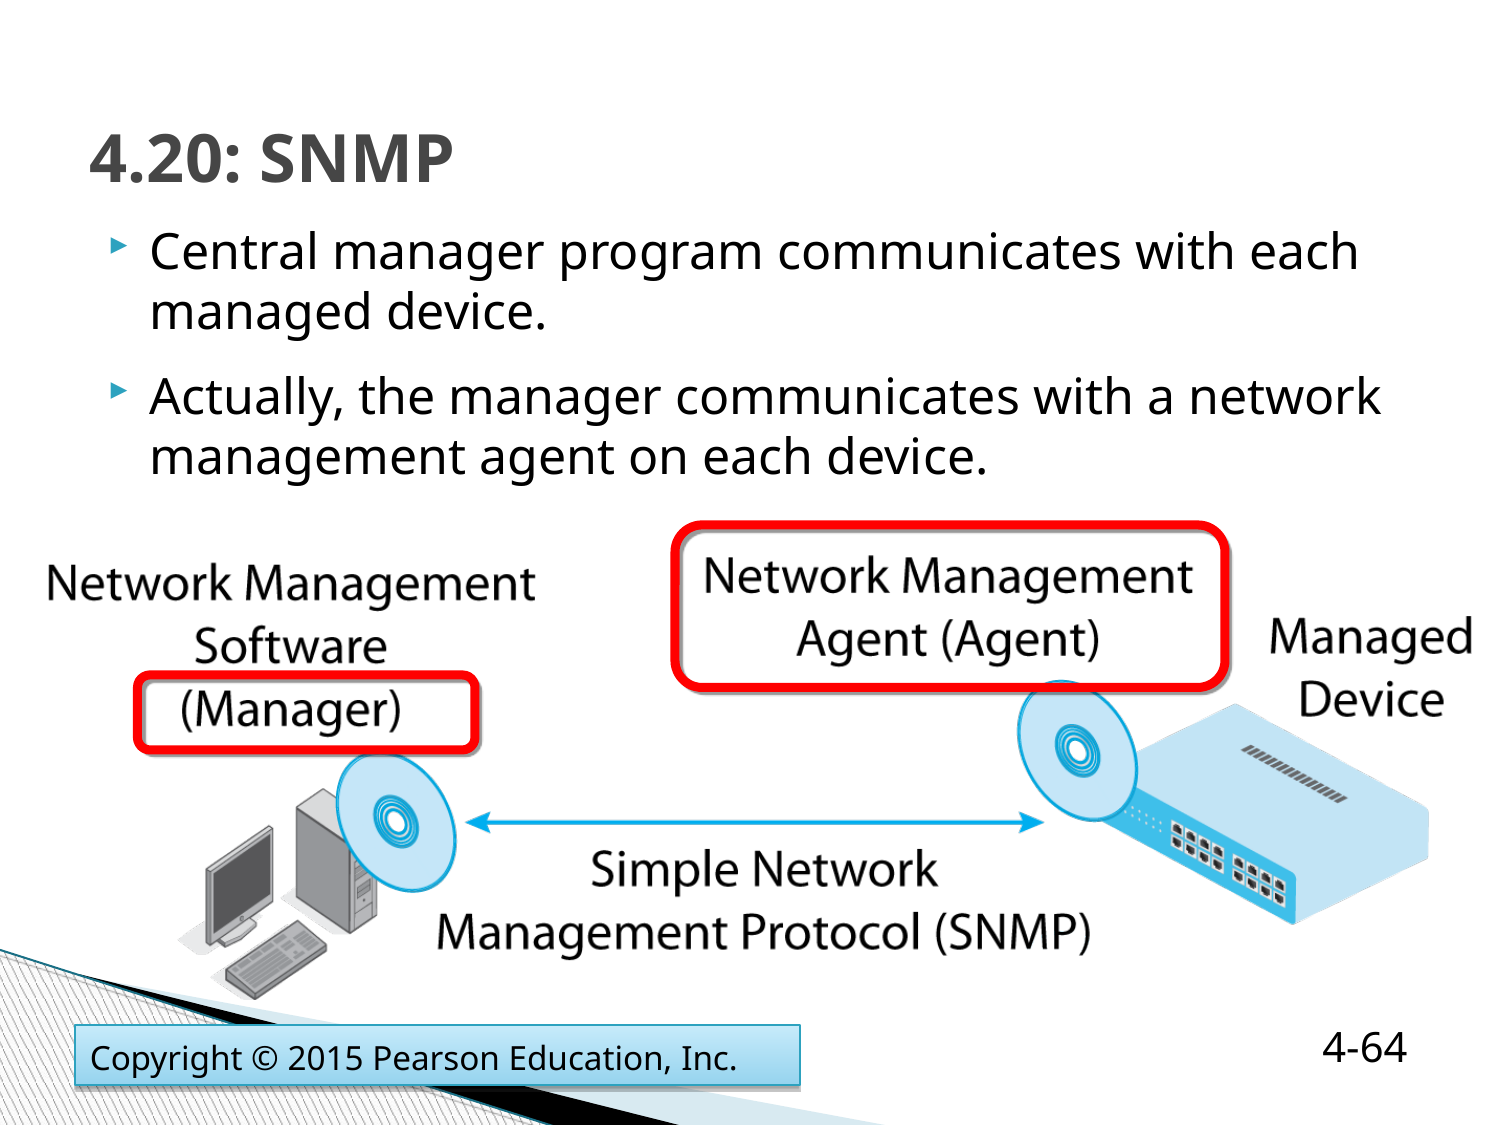

4.20: SNMP
# Central manager program communicates with each managed device.
Actually, the manager communicates with a network management agent on each device.
Copyright © 2015 Pearson Education, Inc.